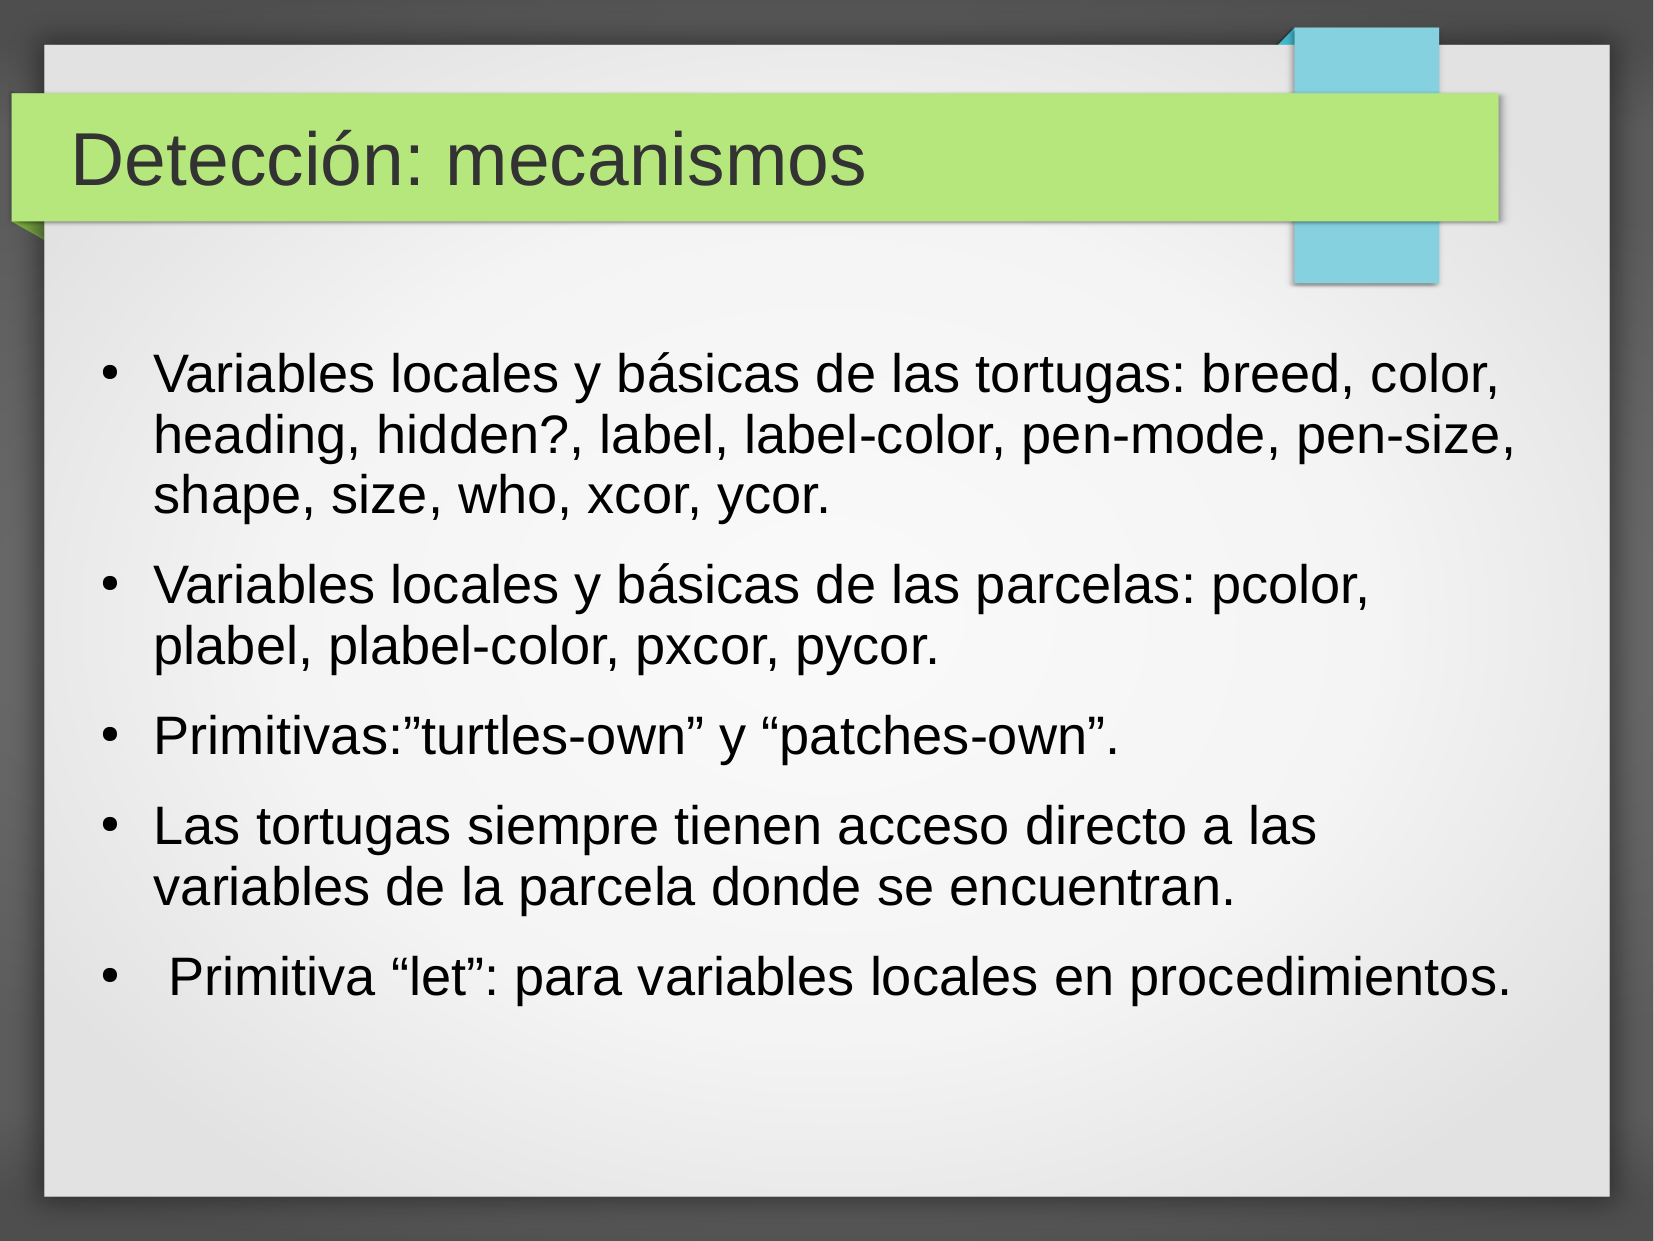

# Detección: mecanismos
Variables locales y básicas de las tortugas: breed, color, heading, hidden?, label, label-color, pen-mode, pen-size, shape, size, who, xcor, ycor.
Variables locales y básicas de las parcelas: pcolor, plabel, plabel-color, pxcor, pycor.
Primitivas:”turtles-own” y “patches-own”.
Las tortugas siempre tienen acceso directo a las variables de la parcela donde se encuentran.
 Primitiva “let”: para variables locales en procedimientos.